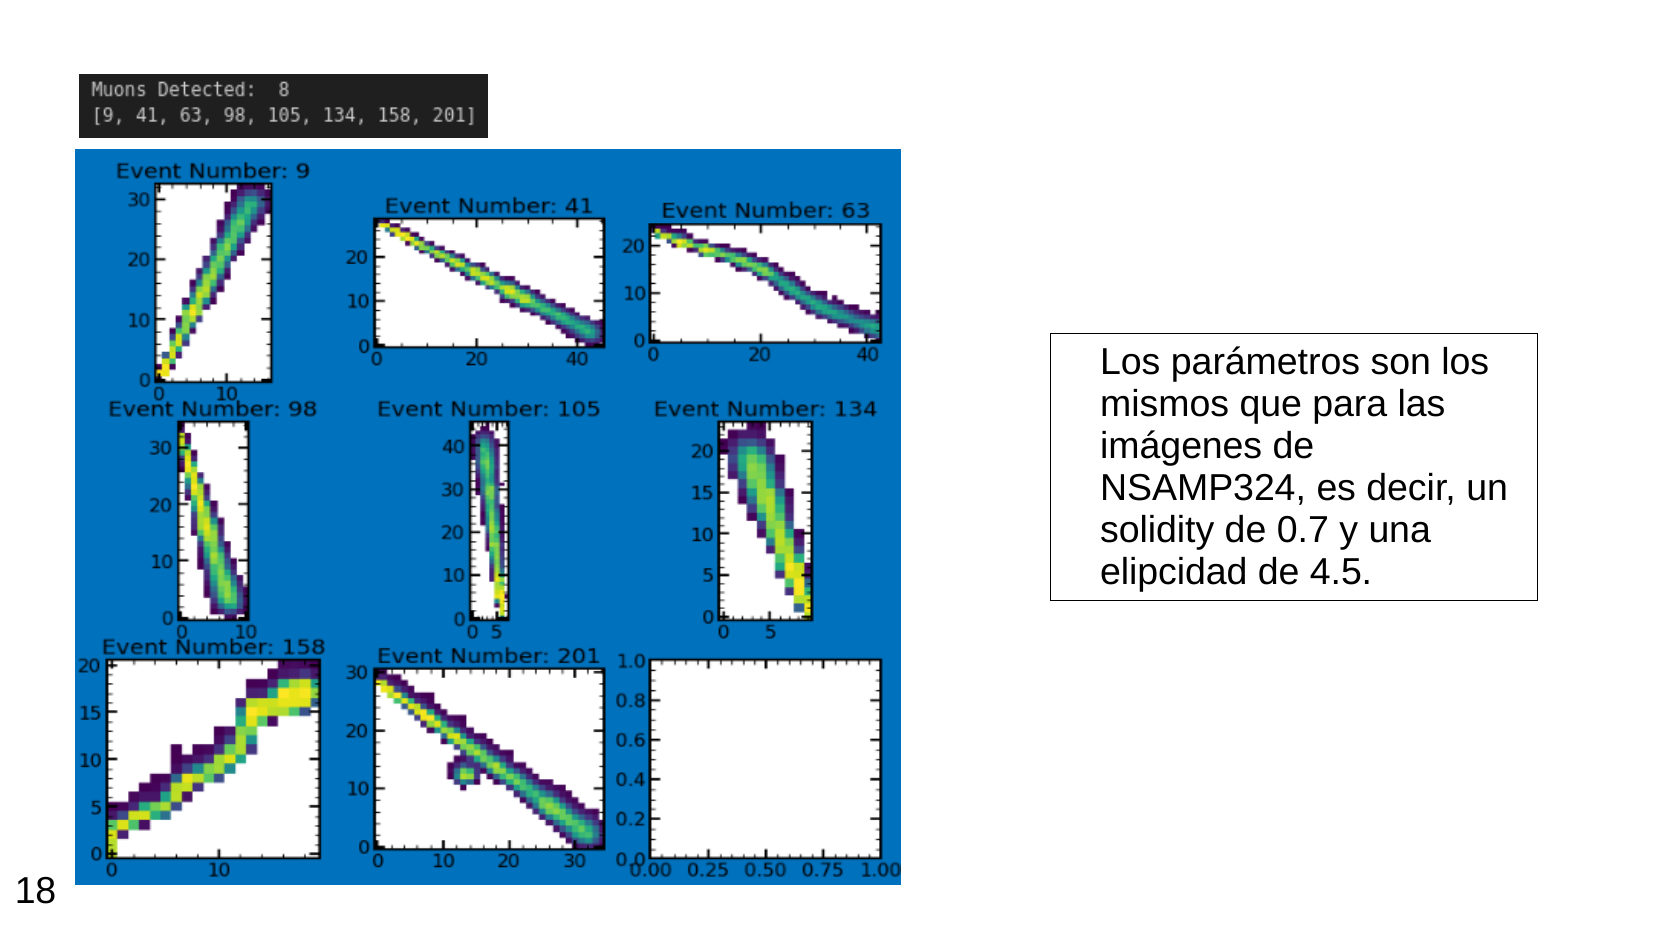

Los parámetros son los mismos que para las imágenes de NSAMP324, es decir, un solidity de 0.7 y una elipcidad de 4.5.